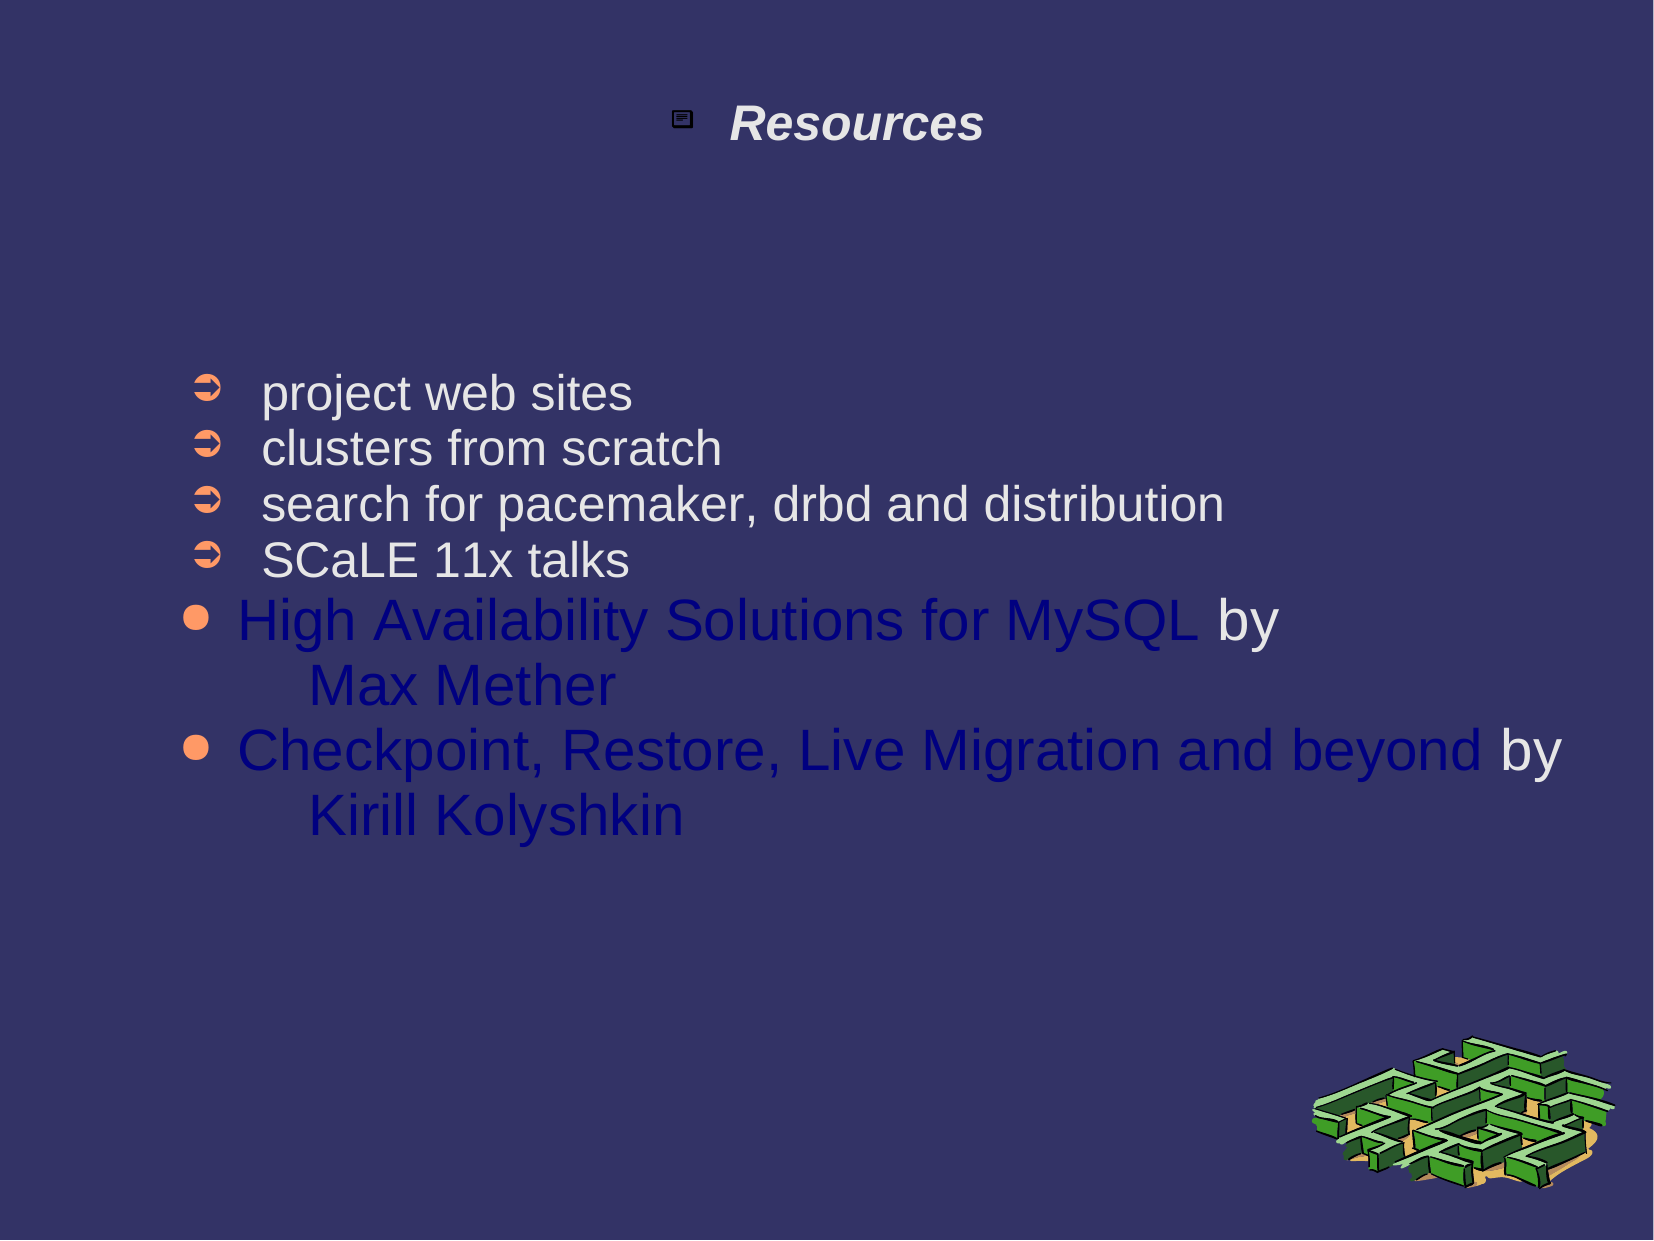

# Resources
project web sites
clusters from scratch
search for pacemaker, drbd and distribution
SCaLE 11x talks
High Availability Solutions for MySQL by Max Mether
Checkpoint, Restore, Live Migration and beyond by Kirill Kolyshkin